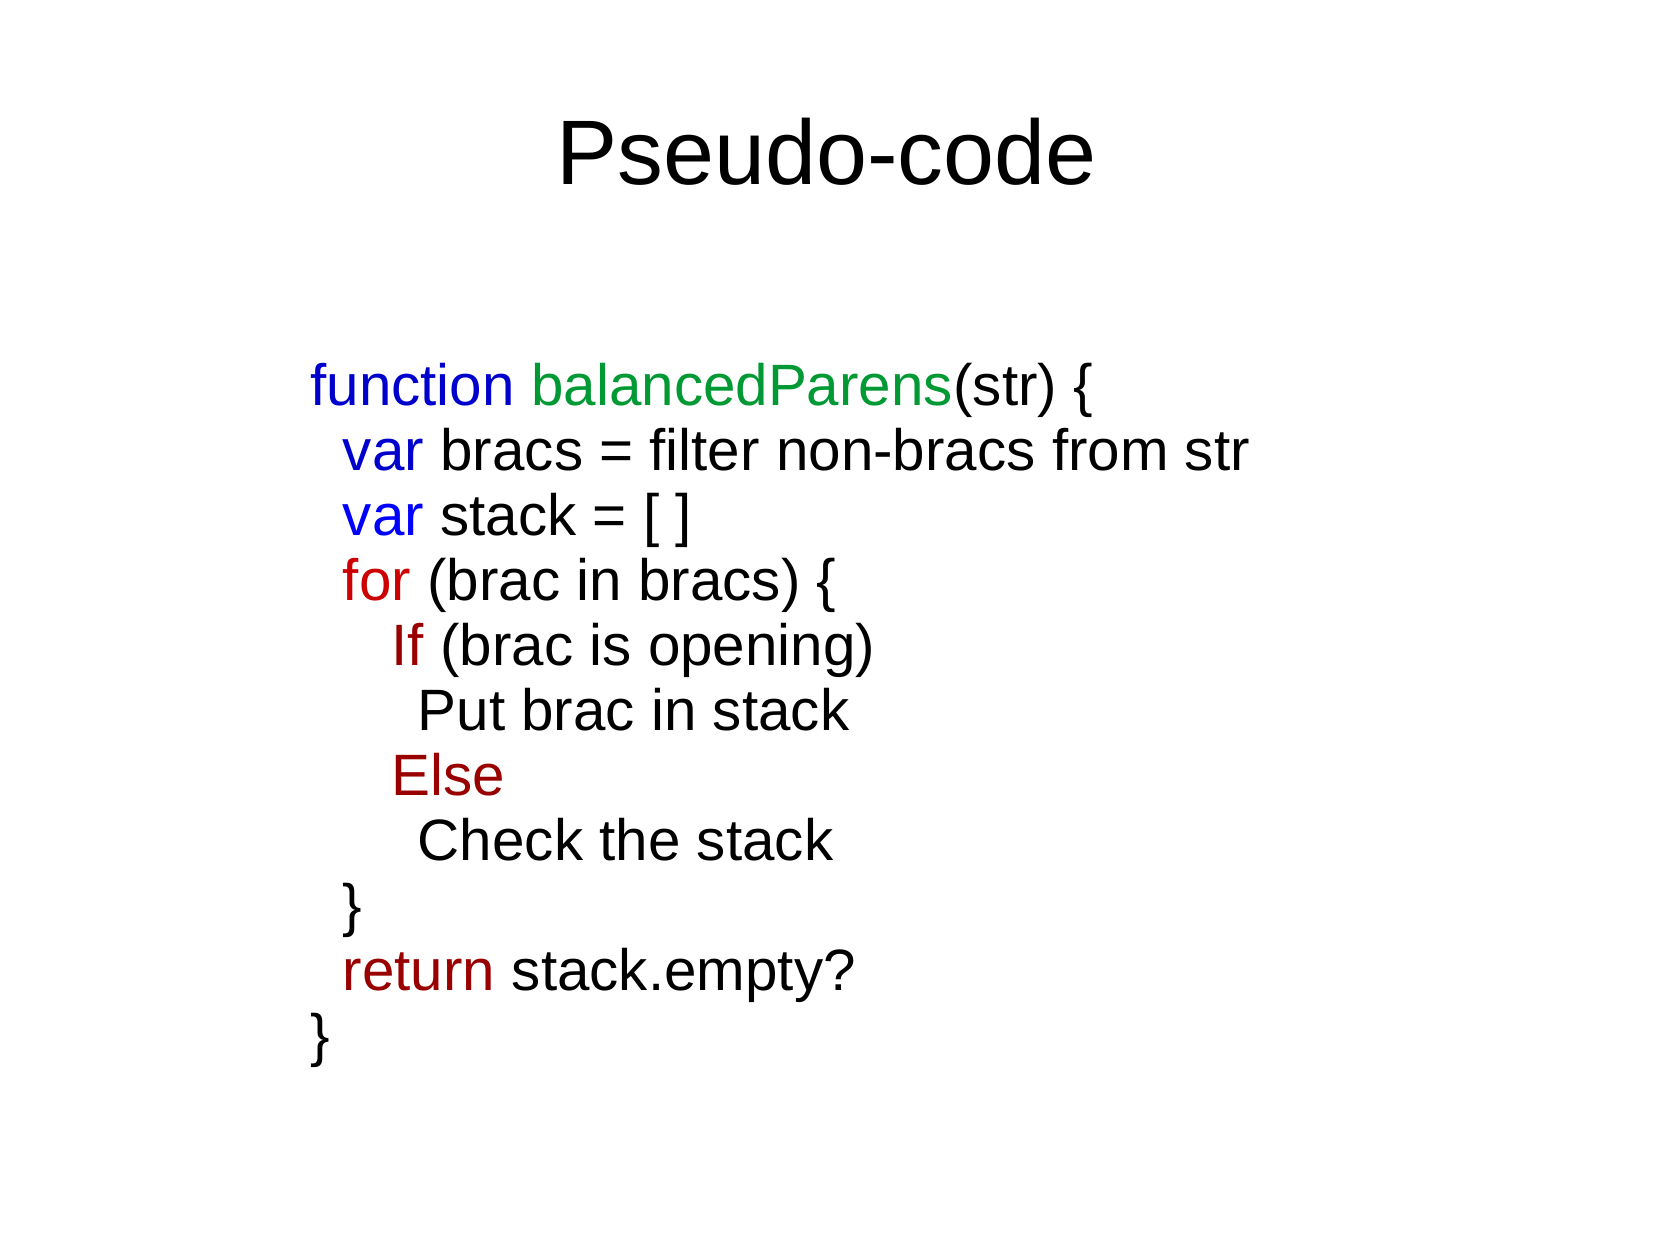

# Pseudo-code
function balancedParens(str) {
 var bracs = filter non-bracs from str
 var stack = [ ]
 for (brac in bracs) {
 If (brac is opening)
	 Put brac in stack
 Else
	 Check the stack
 }
 return stack.empty?
}